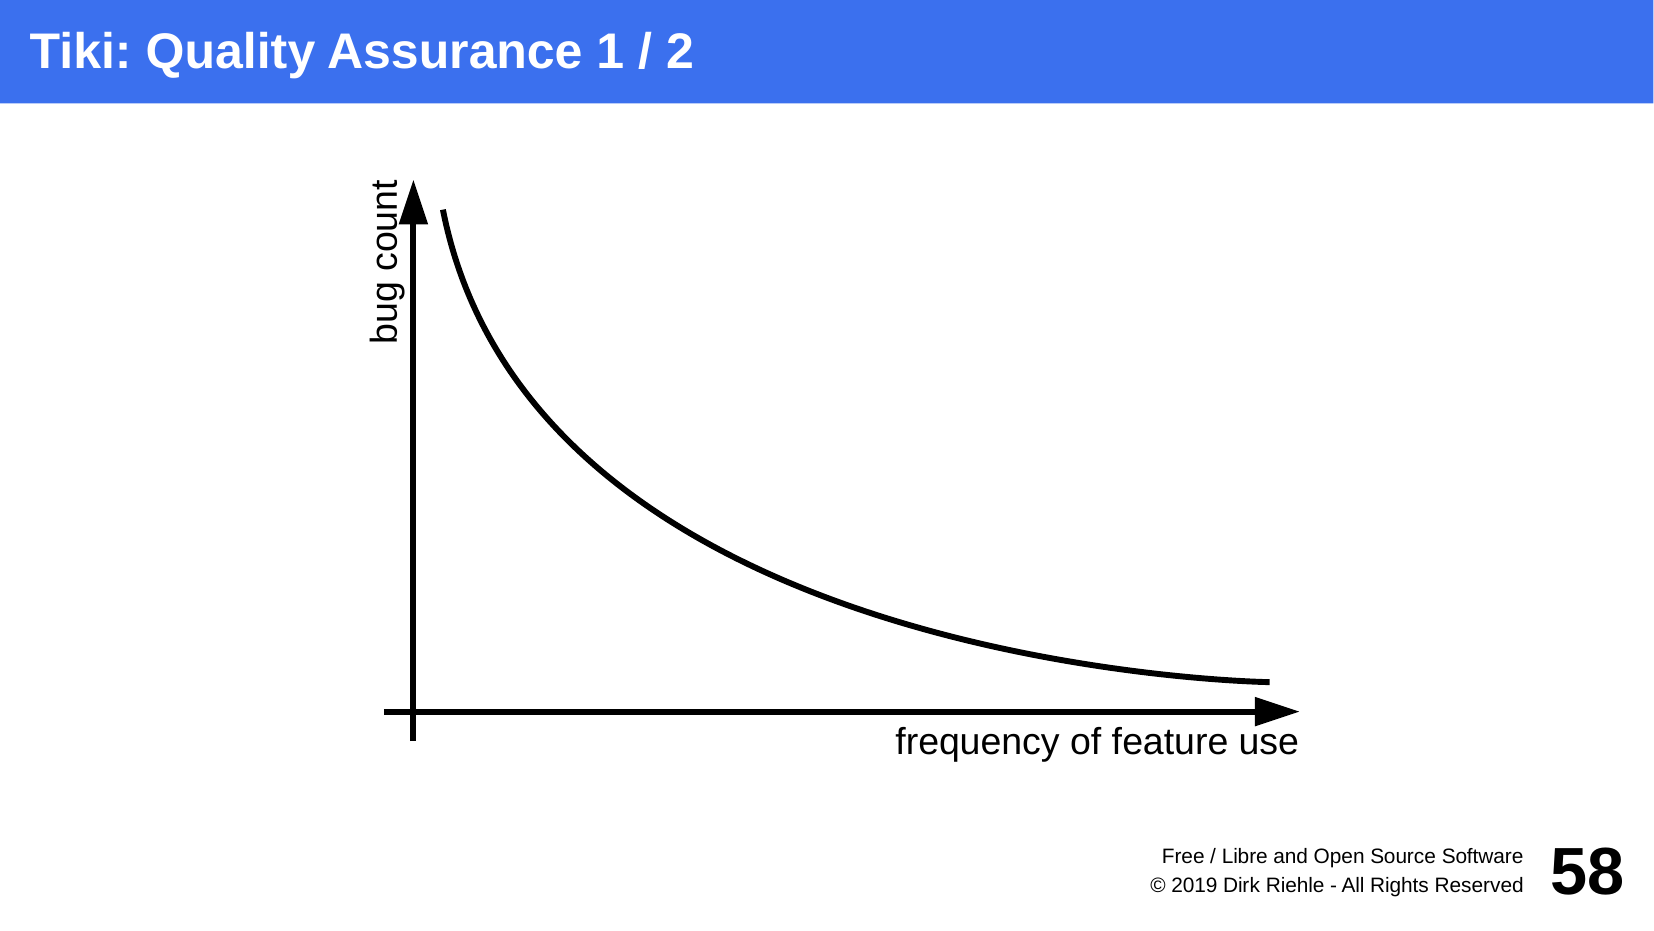

# Tiki: Quality Assurance 1 / 2
bug count
frequency of feature use
Free / Libre and Open Source Software
58
© 2019 Dirk Riehle - All Rights Reserved